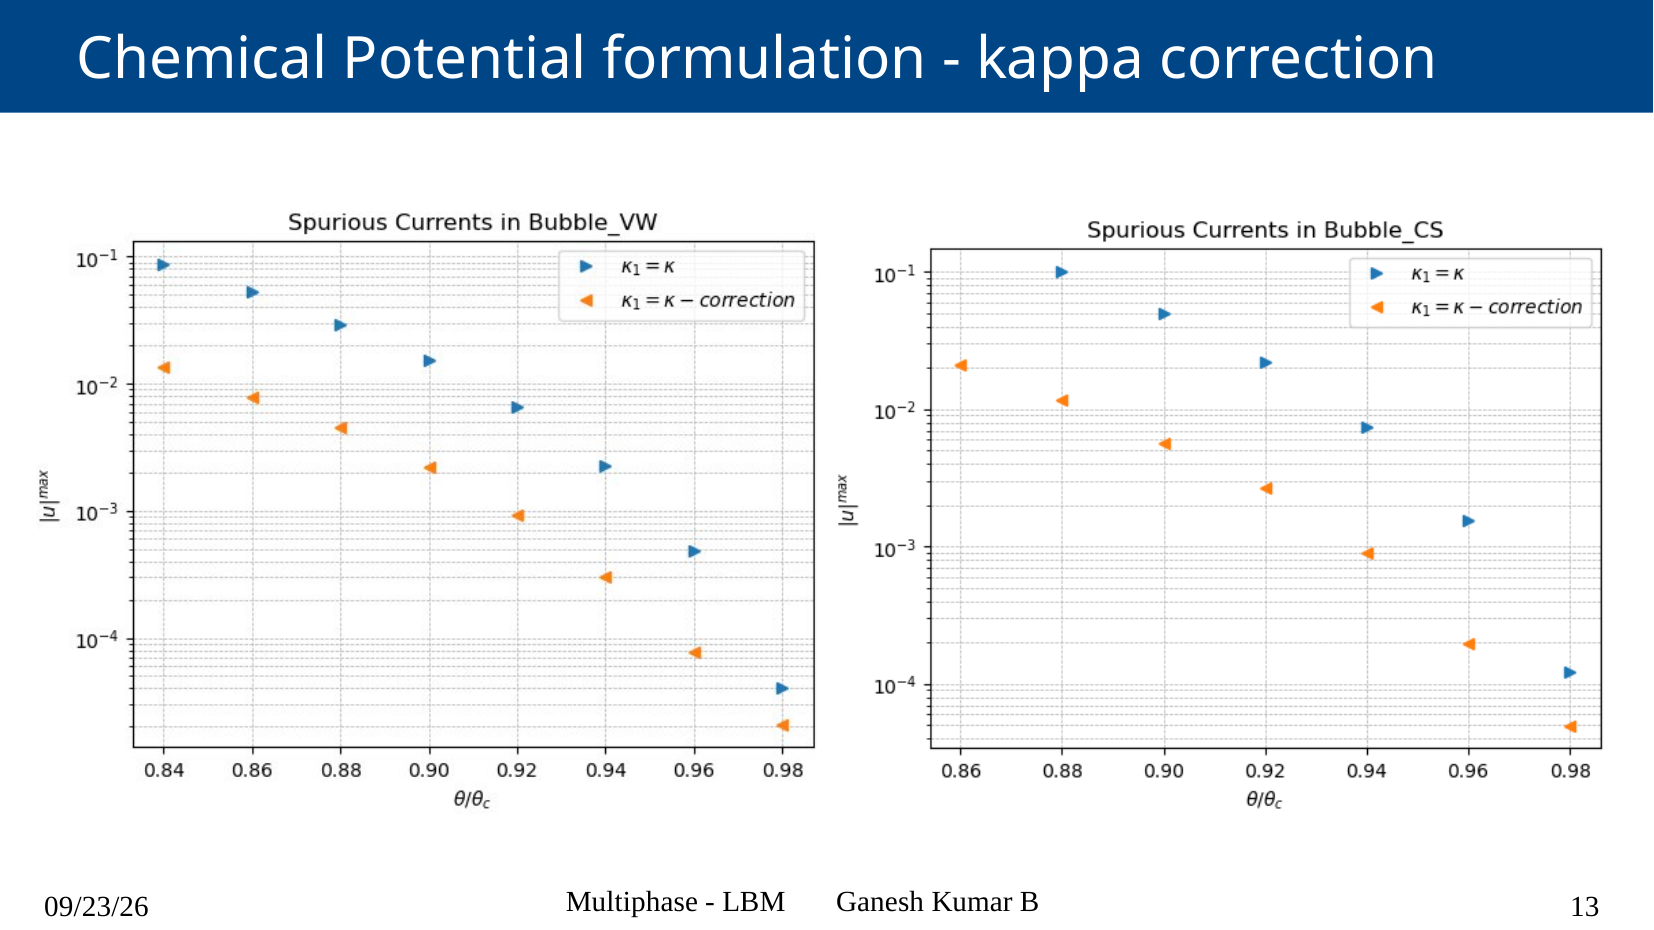

# Chemical Potential formulation - kappa correction
Multiphase - LBM Ganesh Kumar B
13